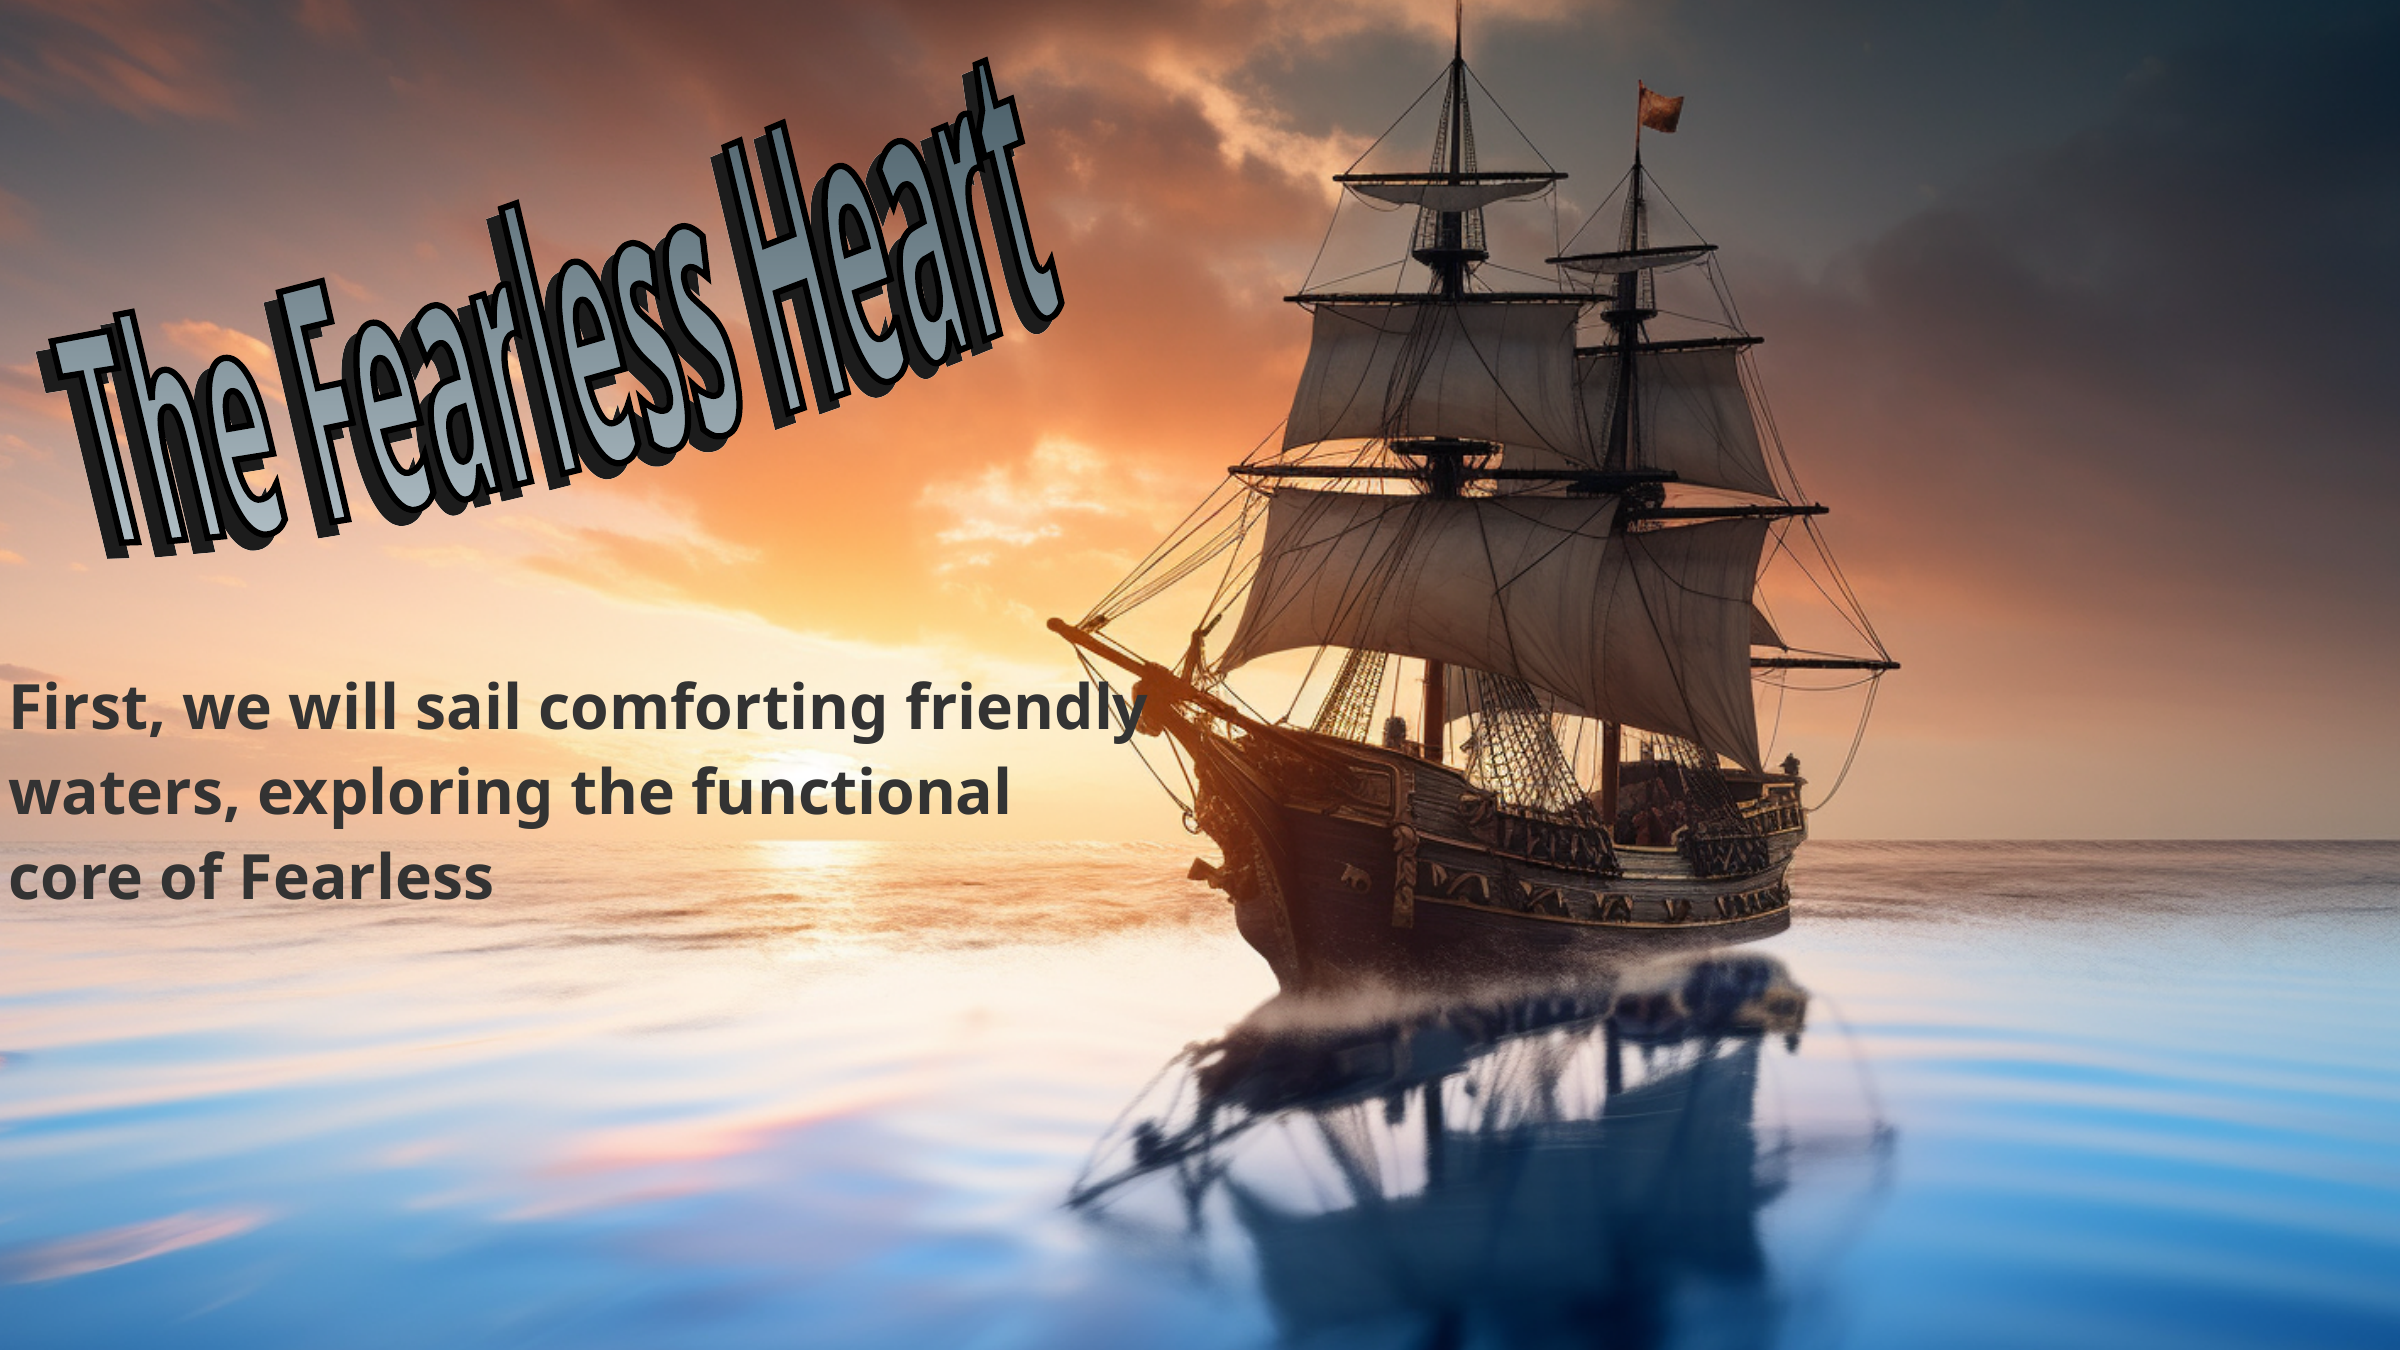

The Fearless Heart
First, we will sail comforting friendly waters, exploring the functional core of Fearless